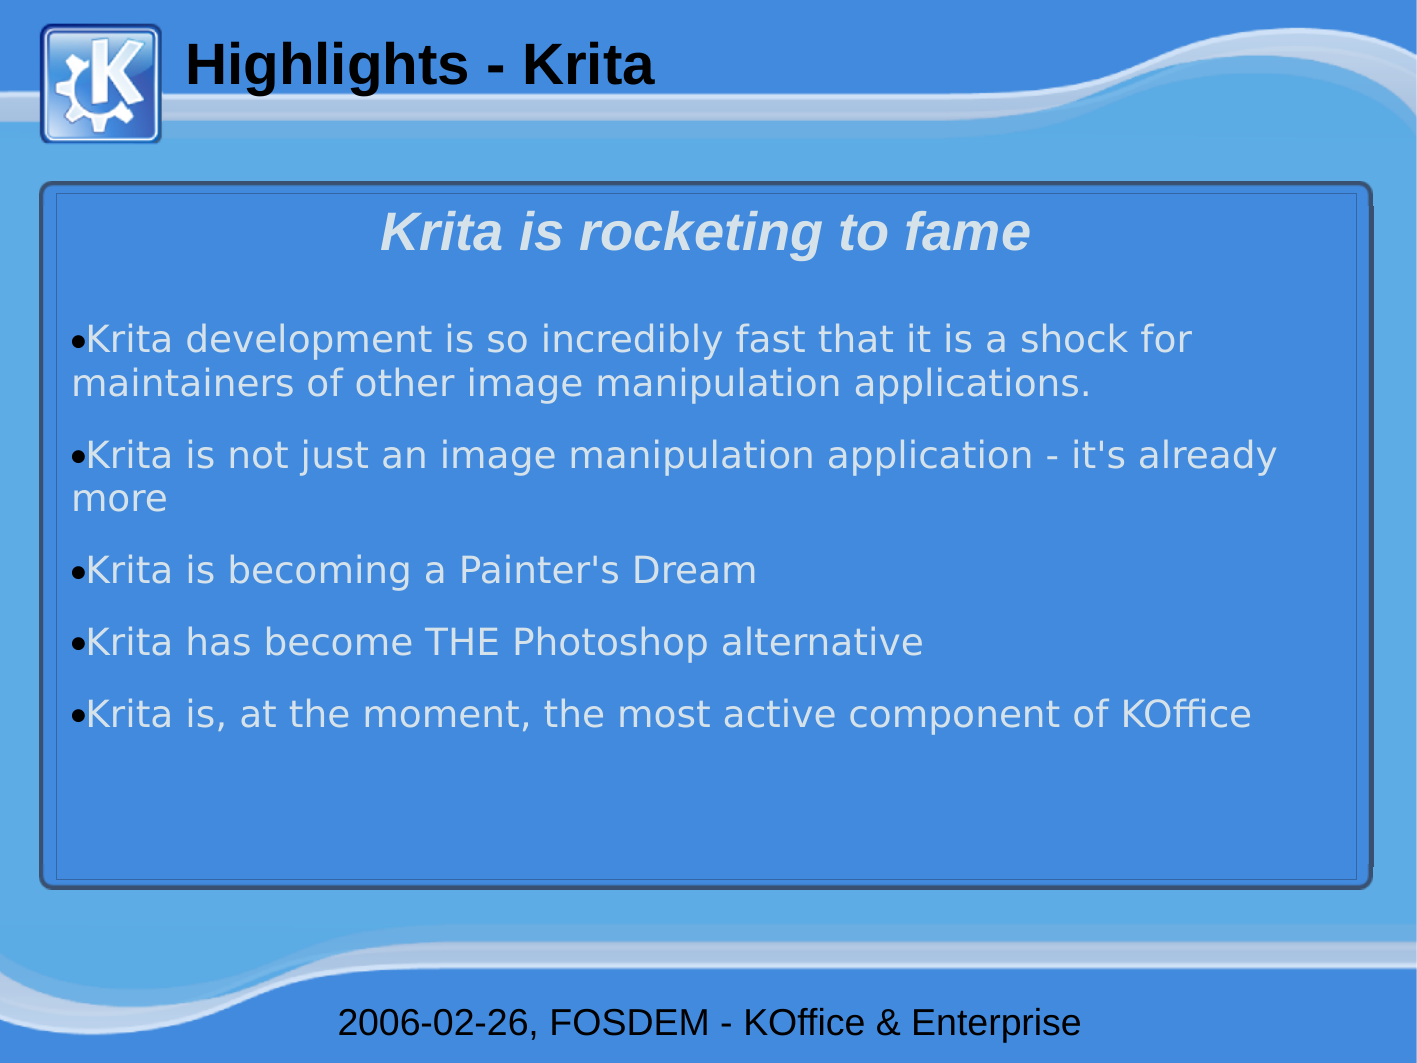

Highlights - Krita
Krita is rocketing to fame
Krita development is so incredibly fast that it is a shock for maintainers of other image manipulation applications.
Krita is not just an image manipulation application - it's already more
Krita is becoming a Painter's Dream
Krita has become THE Photoshop alternative
Krita is, at the moment, the most active component of KOffice